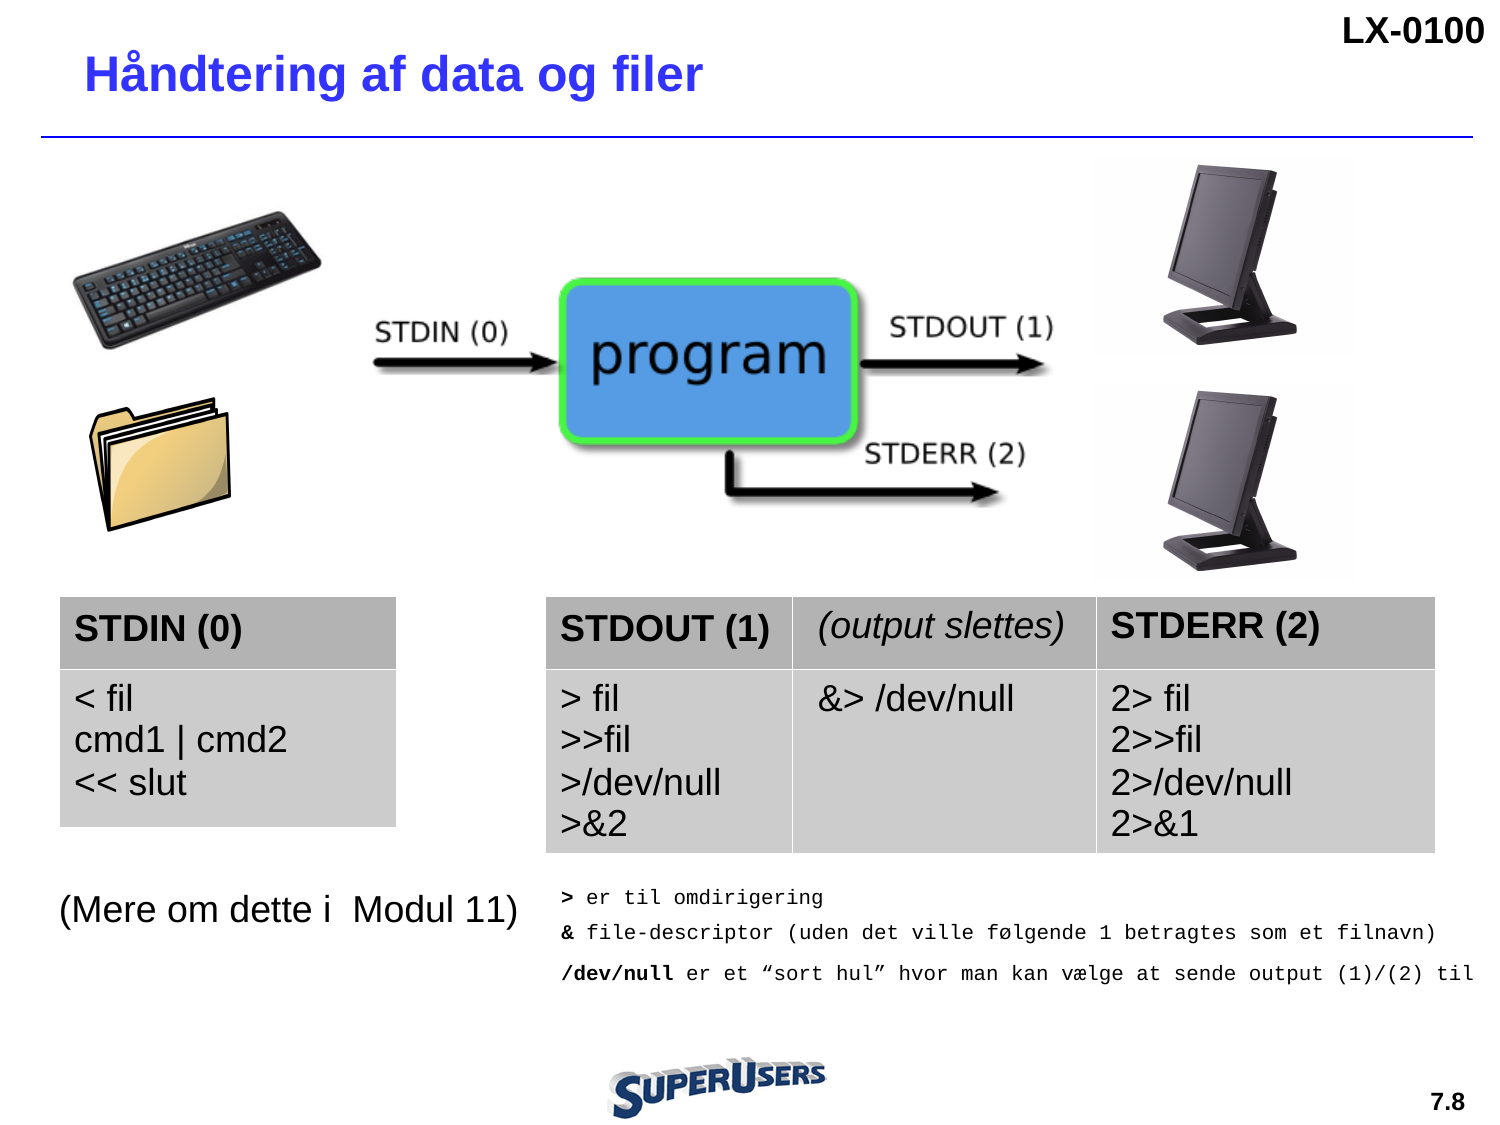

# Håndtering af data og filer
| STDOUT (1) | (output slettes) | STDERR (2) |
| --- | --- | --- |
| > fil >>fil >/dev/null >&2 | &> /dev/null | 2> fil 2>>fil 2>/dev/null 2>&1 |
| STDIN (0) |
| --- |
| < fil cmd1 | cmd2 << slut |
(Mere om dette i Modul 11)
> er til omdirigering
& file-descriptor (uden det ville følgende 1 betragtes som et filnavn)
/dev/null er et “sort hul” hvor man kan vælge at sende output (1)/(2) til